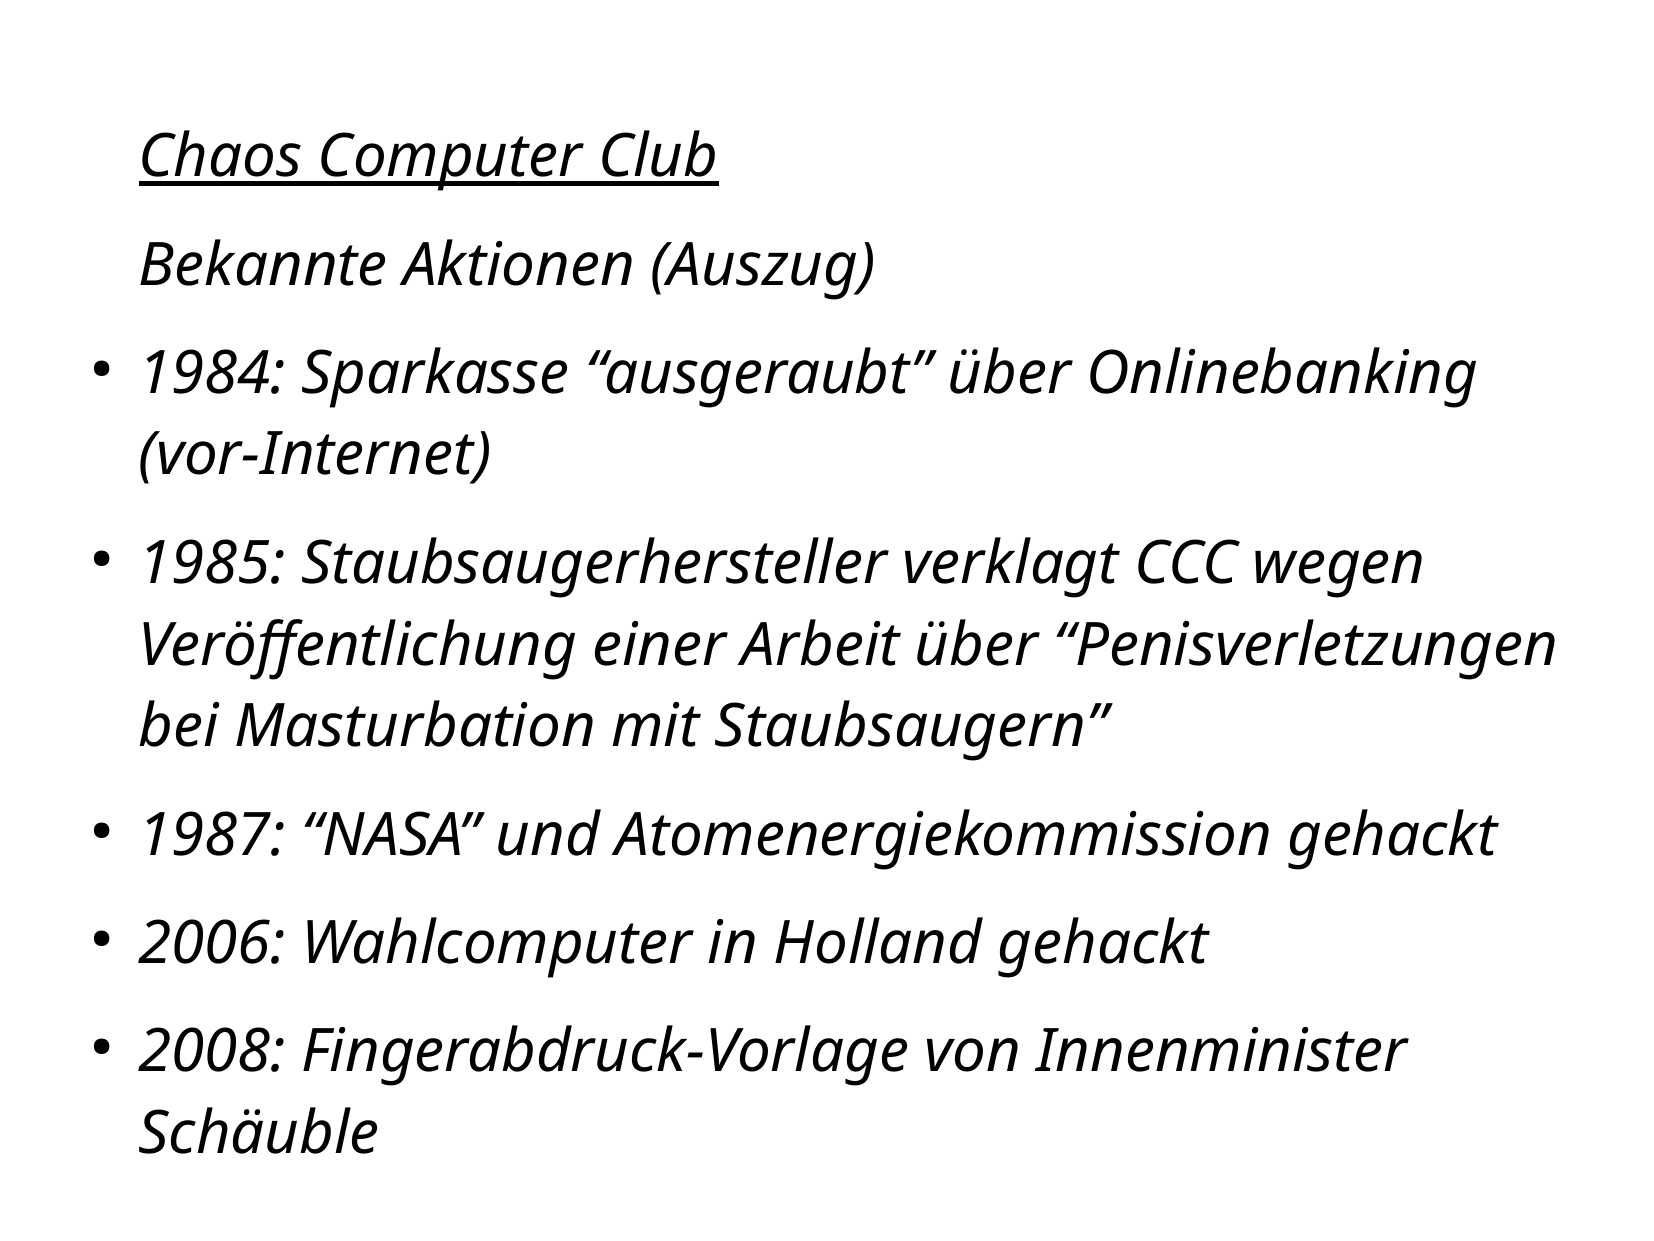

# Chaos Computer Club
Bekannte Aktionen (Auszug)
1984: Sparkasse “ausgeraubt” über Onlinebanking (vor-Internet)
1985: Staubsaugerhersteller verklagt CCC wegen Veröffentlichung einer Arbeit über “Penisverletzungen bei Masturbation mit Staubsaugern”
1987: “NASA” und Atomenergiekommission gehackt
2006: Wahlcomputer in Holland gehackt
2008: Fingerabdruck-Vorlage von Innenminister Schäuble